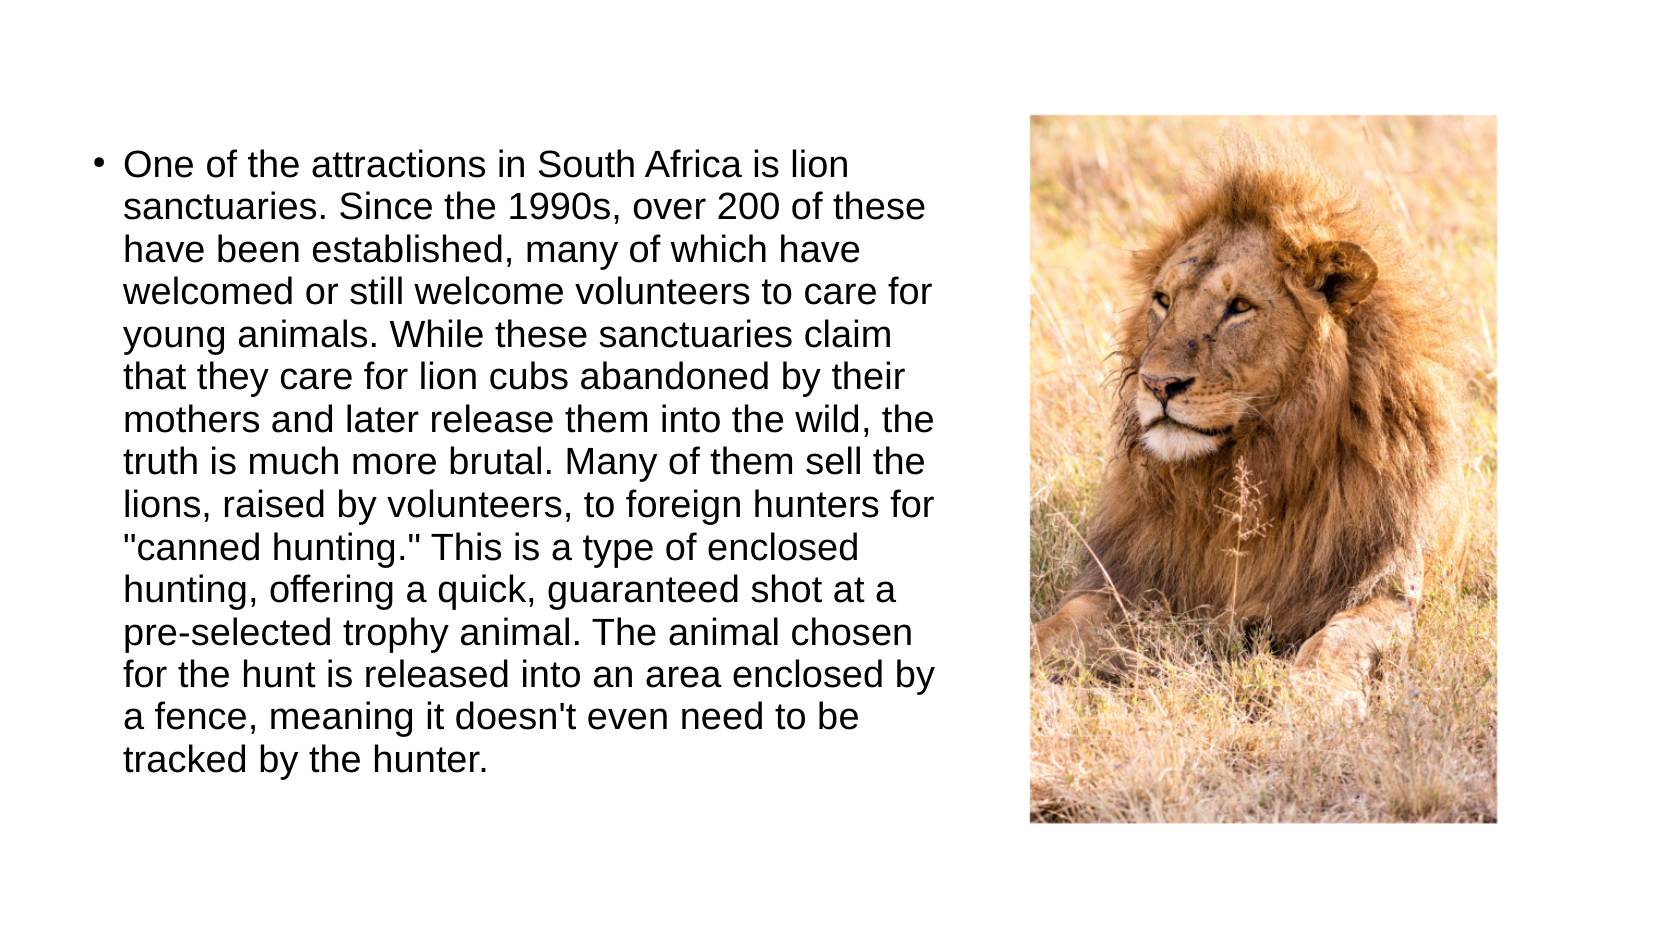

# One of the attractions in South Africa is lion sanctuaries. Since the 1990s, over 200 of these have been established, many of which have welcomed or still welcome volunteers to care for young animals. While these sanctuaries claim that they care for lion cubs abandoned by their mothers and later release them into the wild, the truth is much more brutal. Many of them sell the lions, raised by volunteers, to foreign hunters for "canned hunting." This is a type of enclosed hunting, offering a quick, guaranteed shot at a pre-selected trophy animal. The animal chosen for the hunt is released into an area enclosed by a fence, meaning it doesn't even need to be tracked by the hunter.